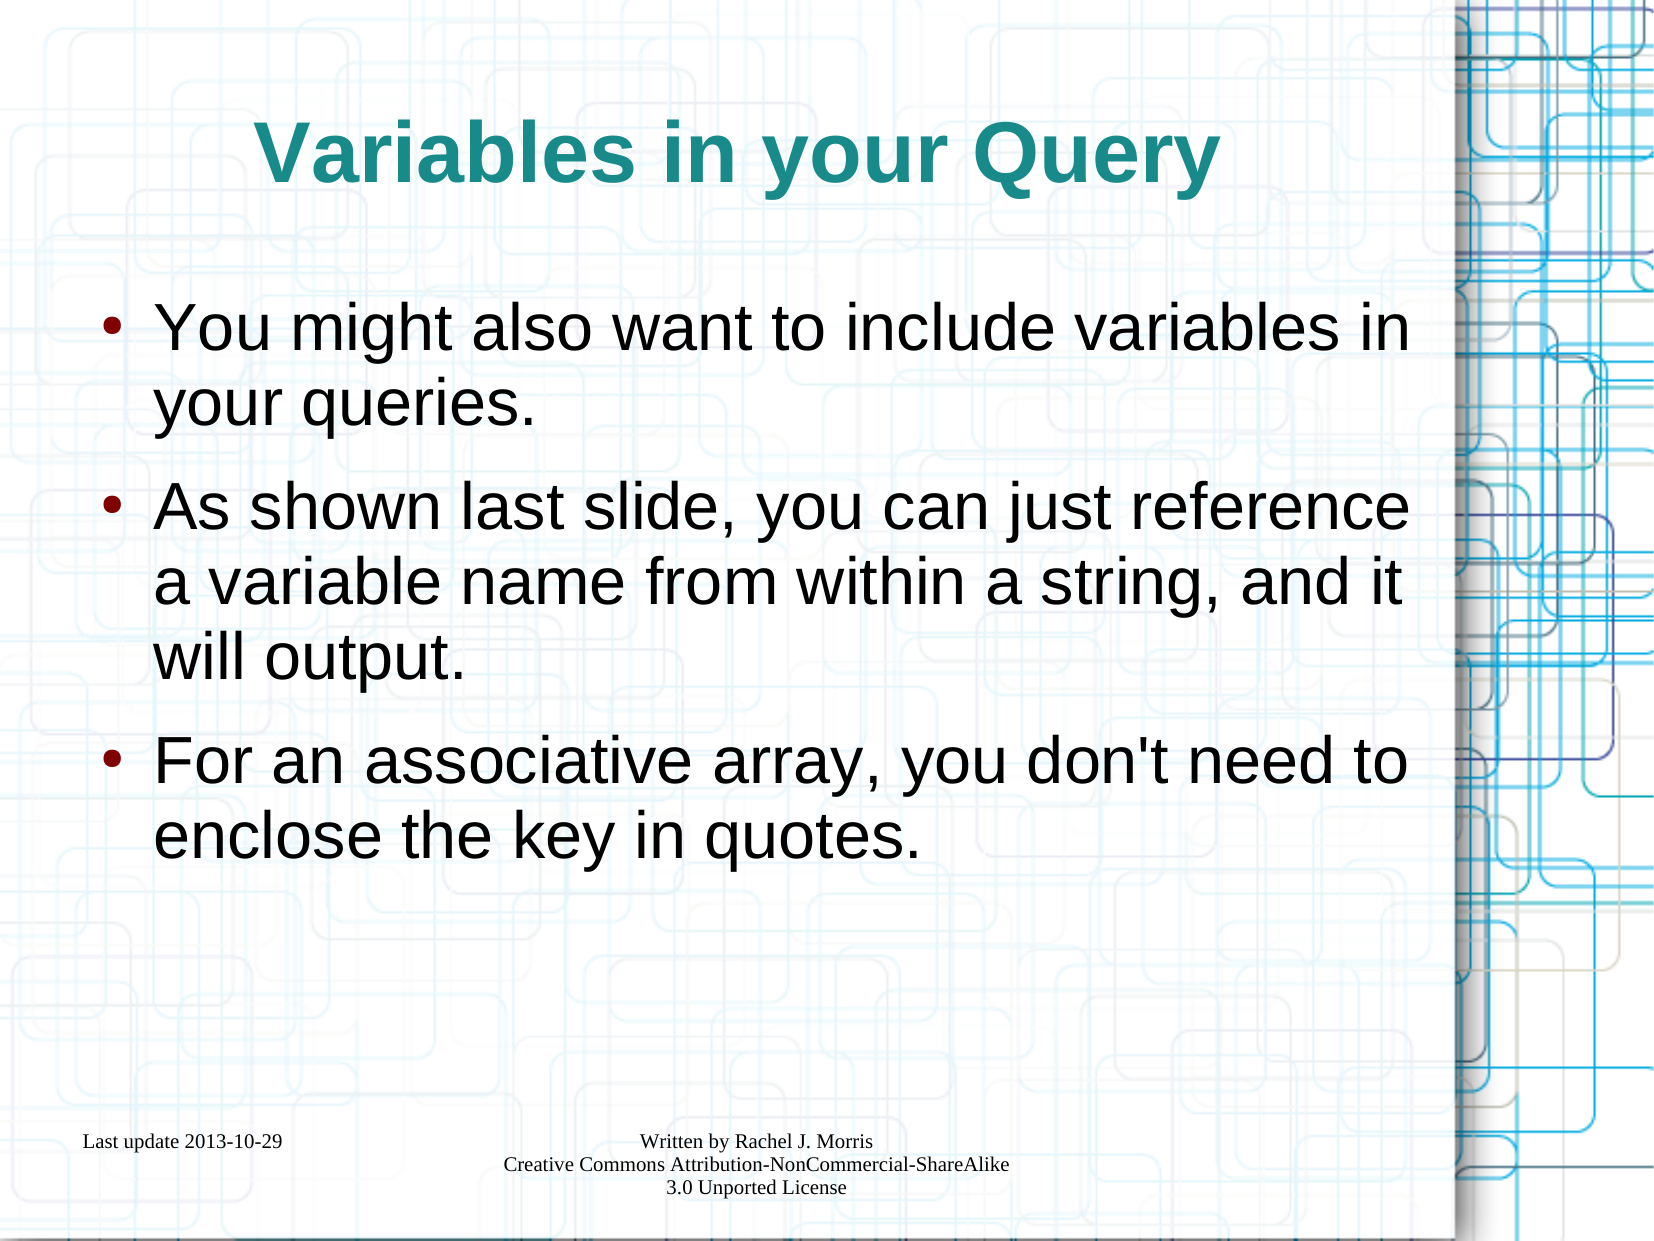

# Variables in your Query
You might also want to include variables in your queries.
As shown last slide, you can just reference a variable name from within a string, and it will output.
For an associative array, you don't need to enclose the key in quotes.